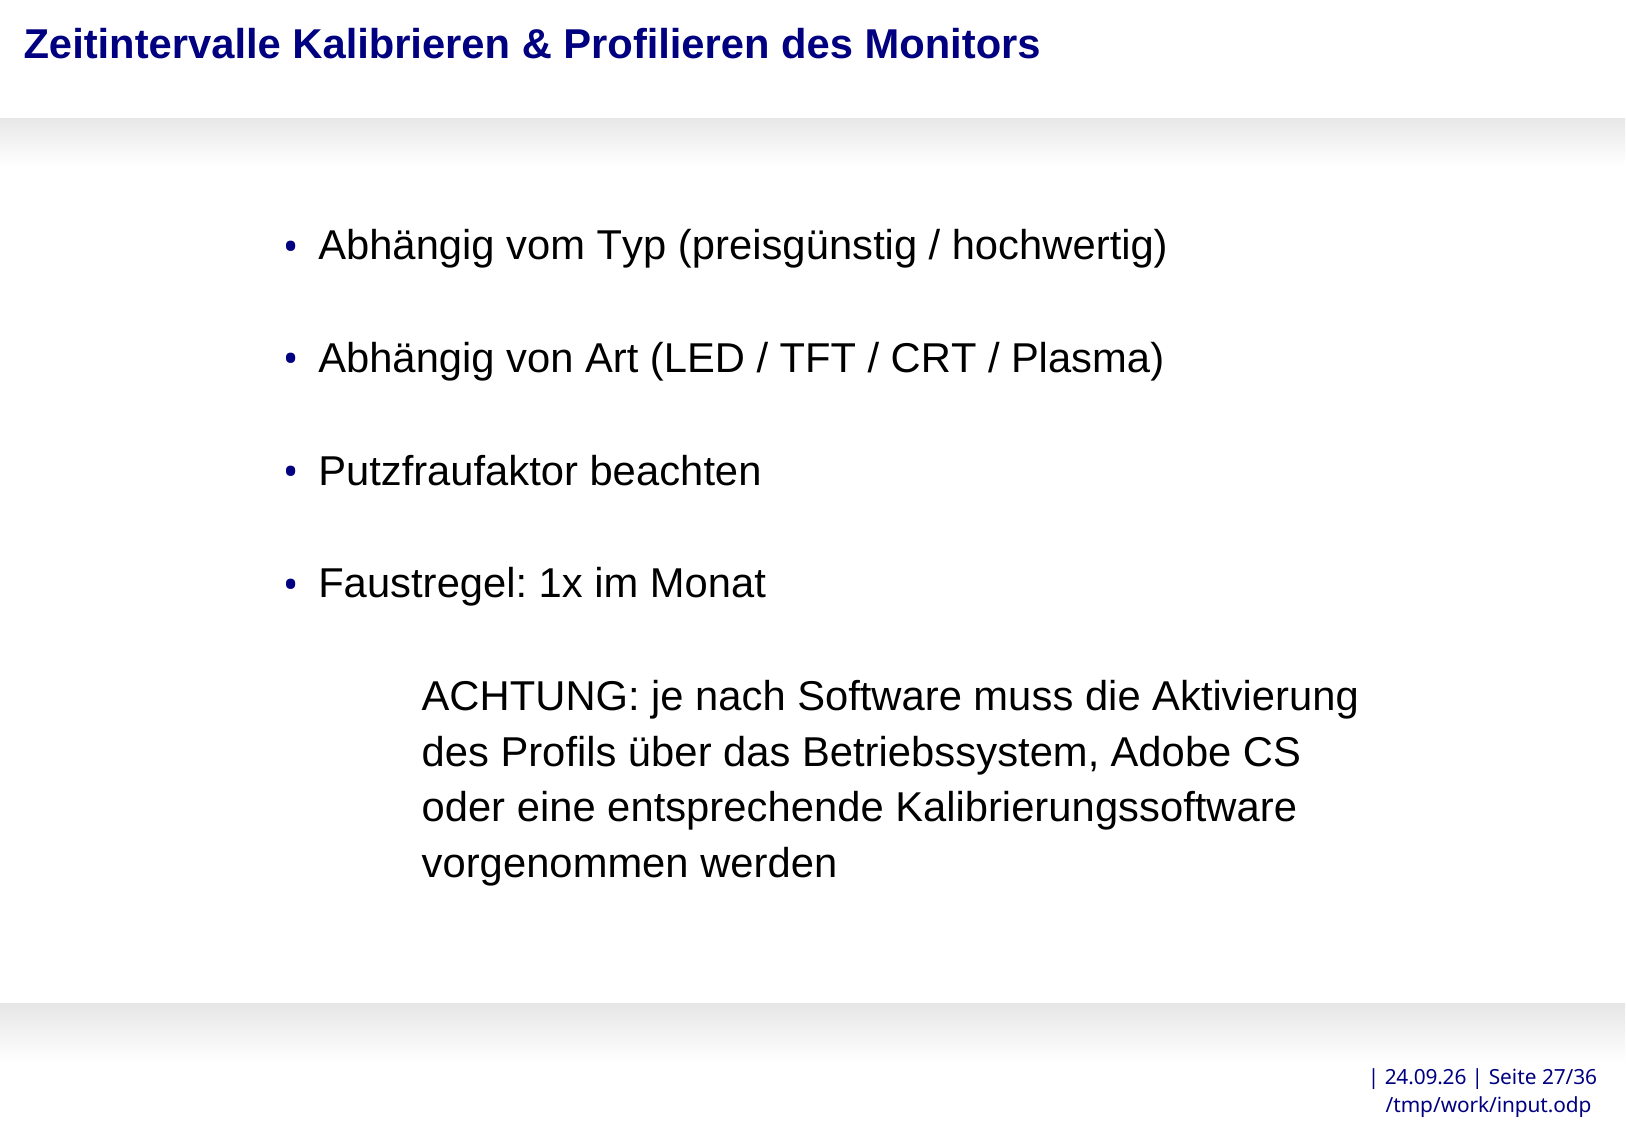

# Zeitintervalle Kalibrieren & Profilieren des Monitors
Abhängig vom Typ (preisgünstig / hochwertig)
Abhängig von Art (LED / TFT / CRT / Plasma)
Putzfraufaktor beachten
Faustregel: 1x im Monat
ACHTUNG: je nach Software muss die Aktivierung des Profils über das Betriebssystem, Adobe CS oder eine entsprechende Kalibrierungssoftware vorgenommen werden